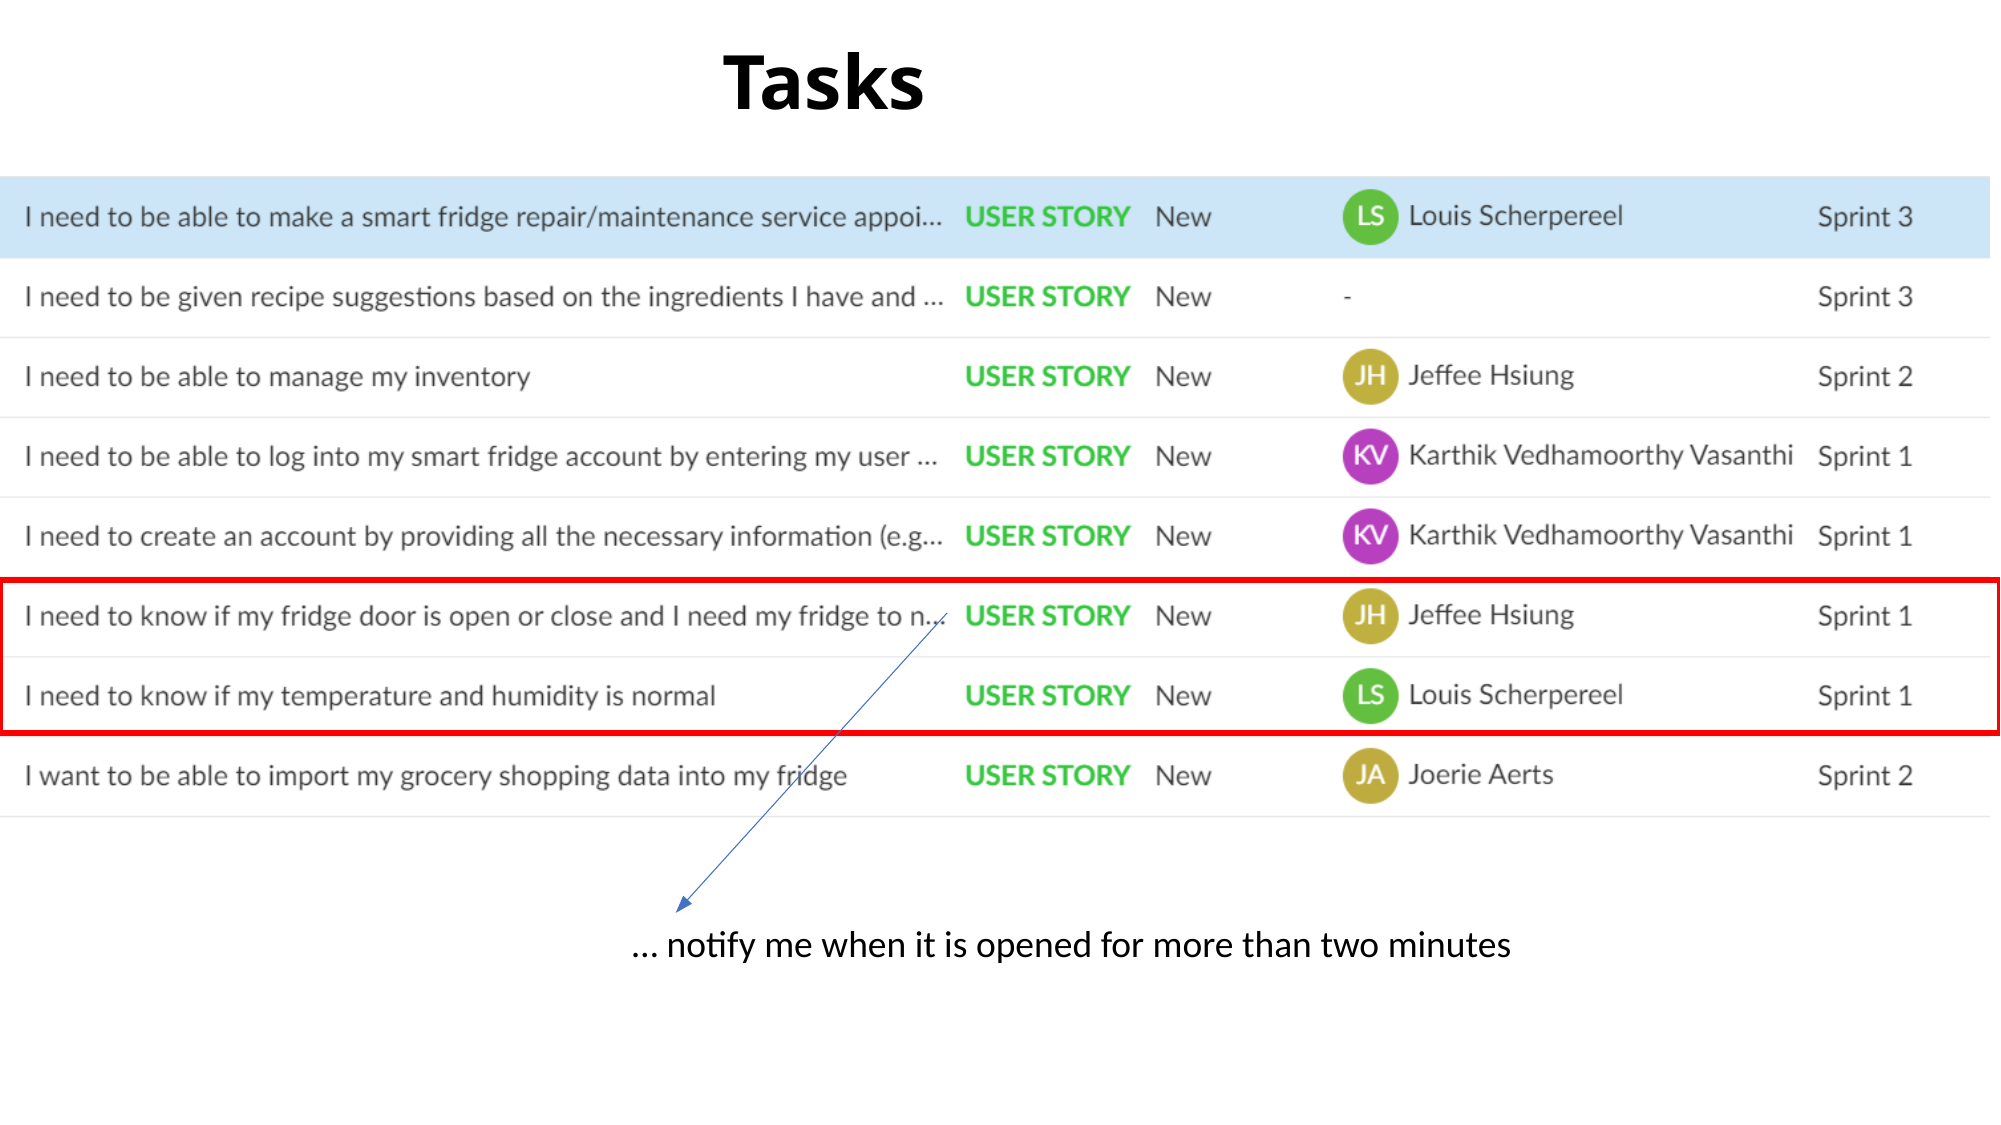

Tasks
… notify me when it is opened for more than two minutes